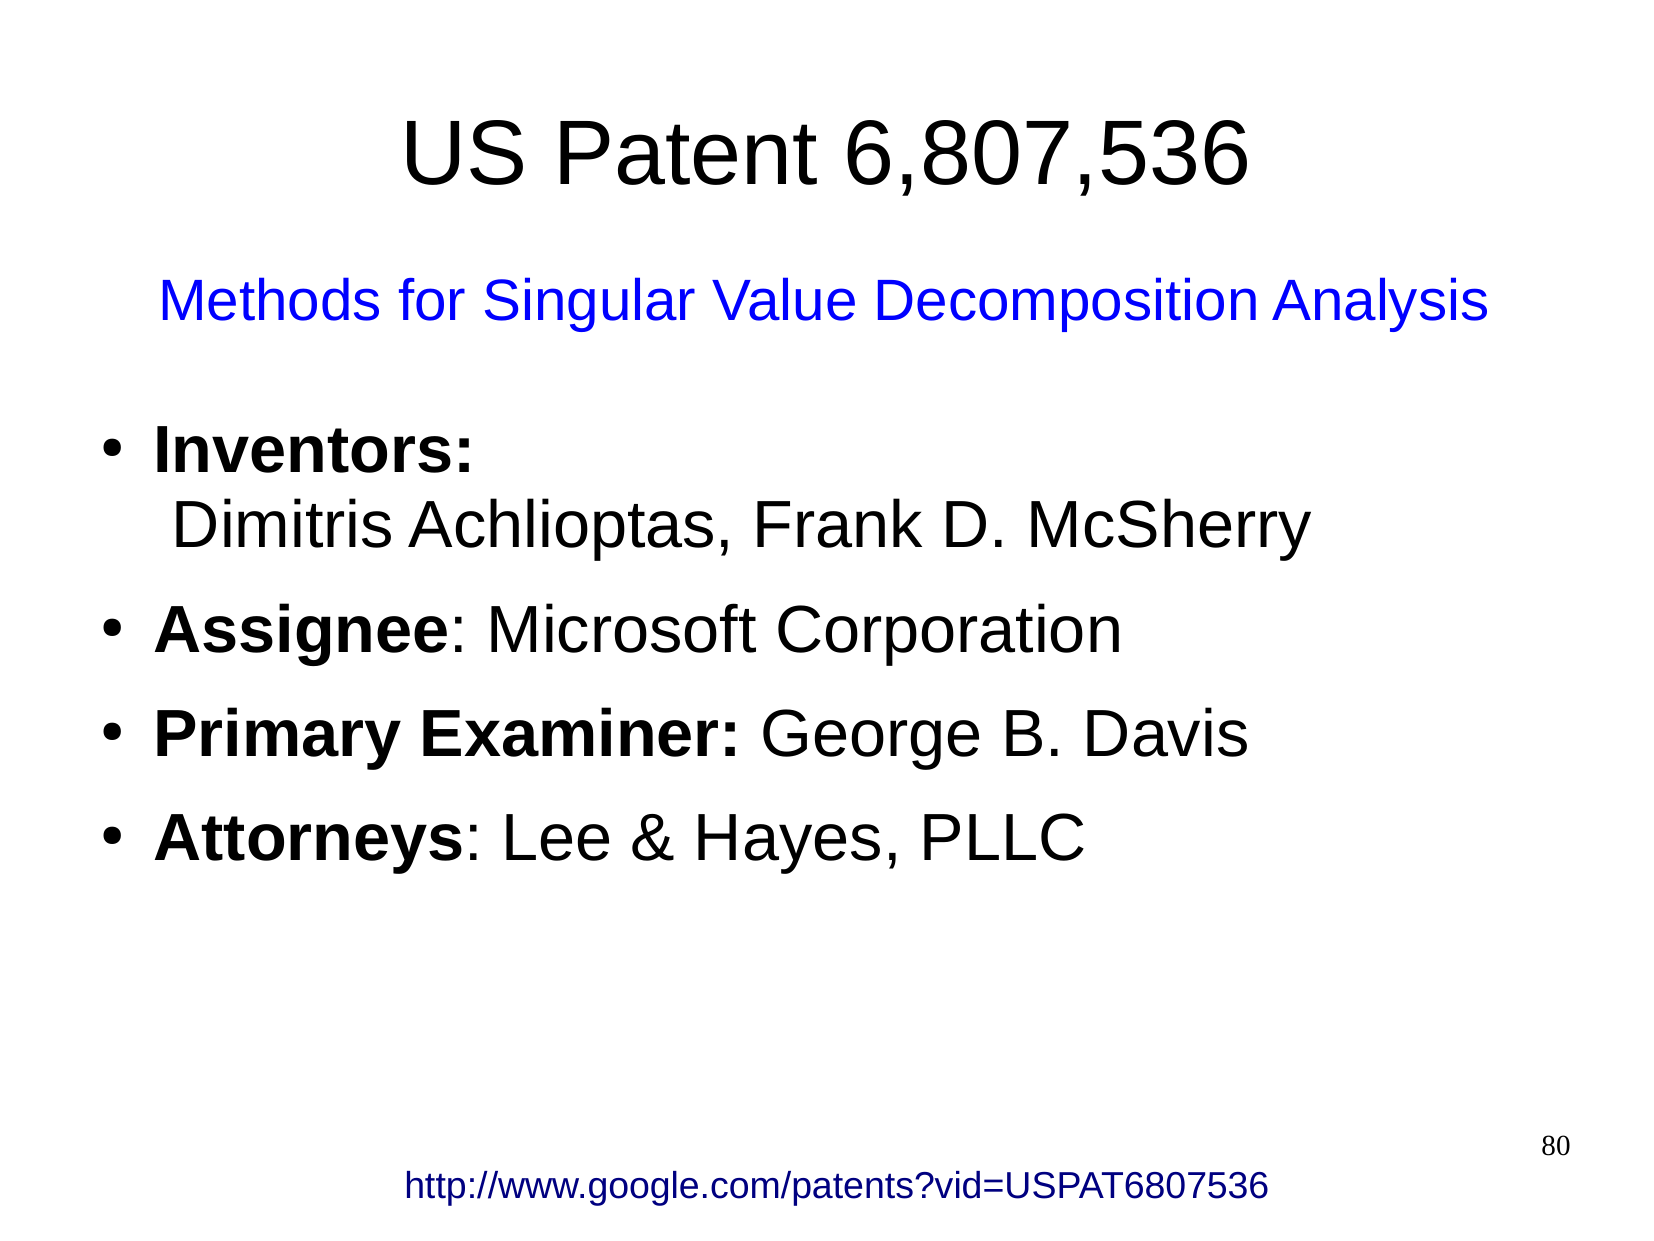

# US Patent 6,807,536
Methods for Singular Value Decomposition Analysis
Inventors:
 Dimitris Achlioptas, Frank D. McSherry
Assignee: Microsoft Corporation
Primary Examiner: George B. Davis
Attorneys: Lee & Hayes, PLLC
80
http://www.google.com/patents?vid=USPAT6807536